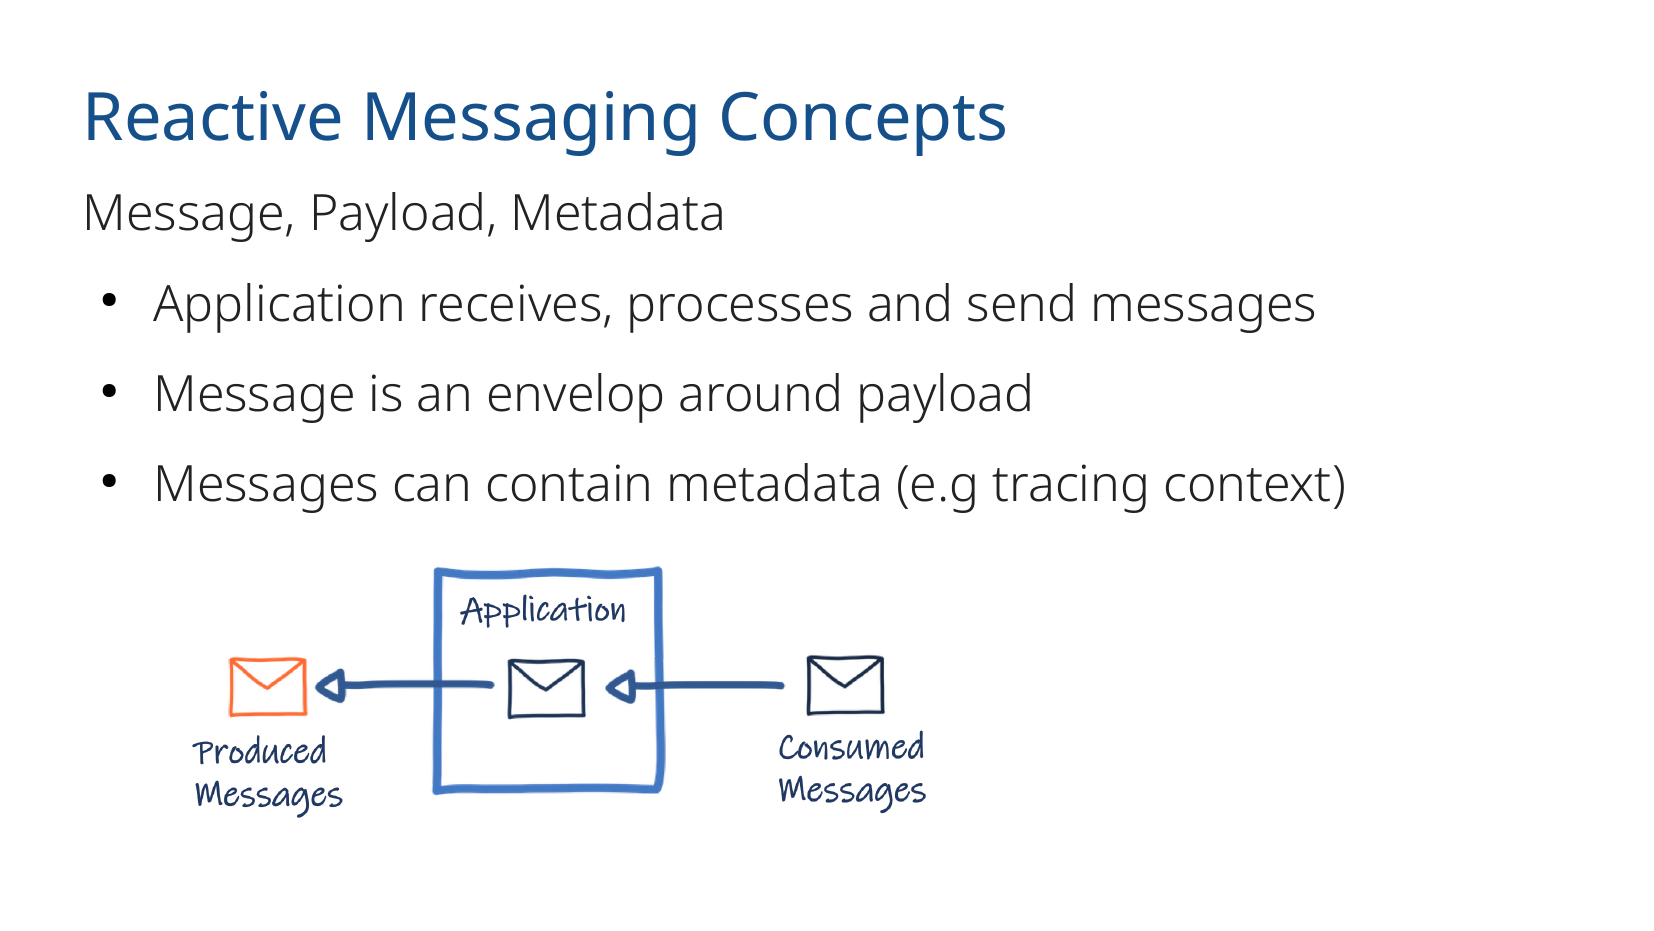

Reactive Messaging Concepts
# Message, Payload, Metadata
Application receives, processes and send messages
Message is an envelop around payload
Messages can contain metadata (e.g tracing context)